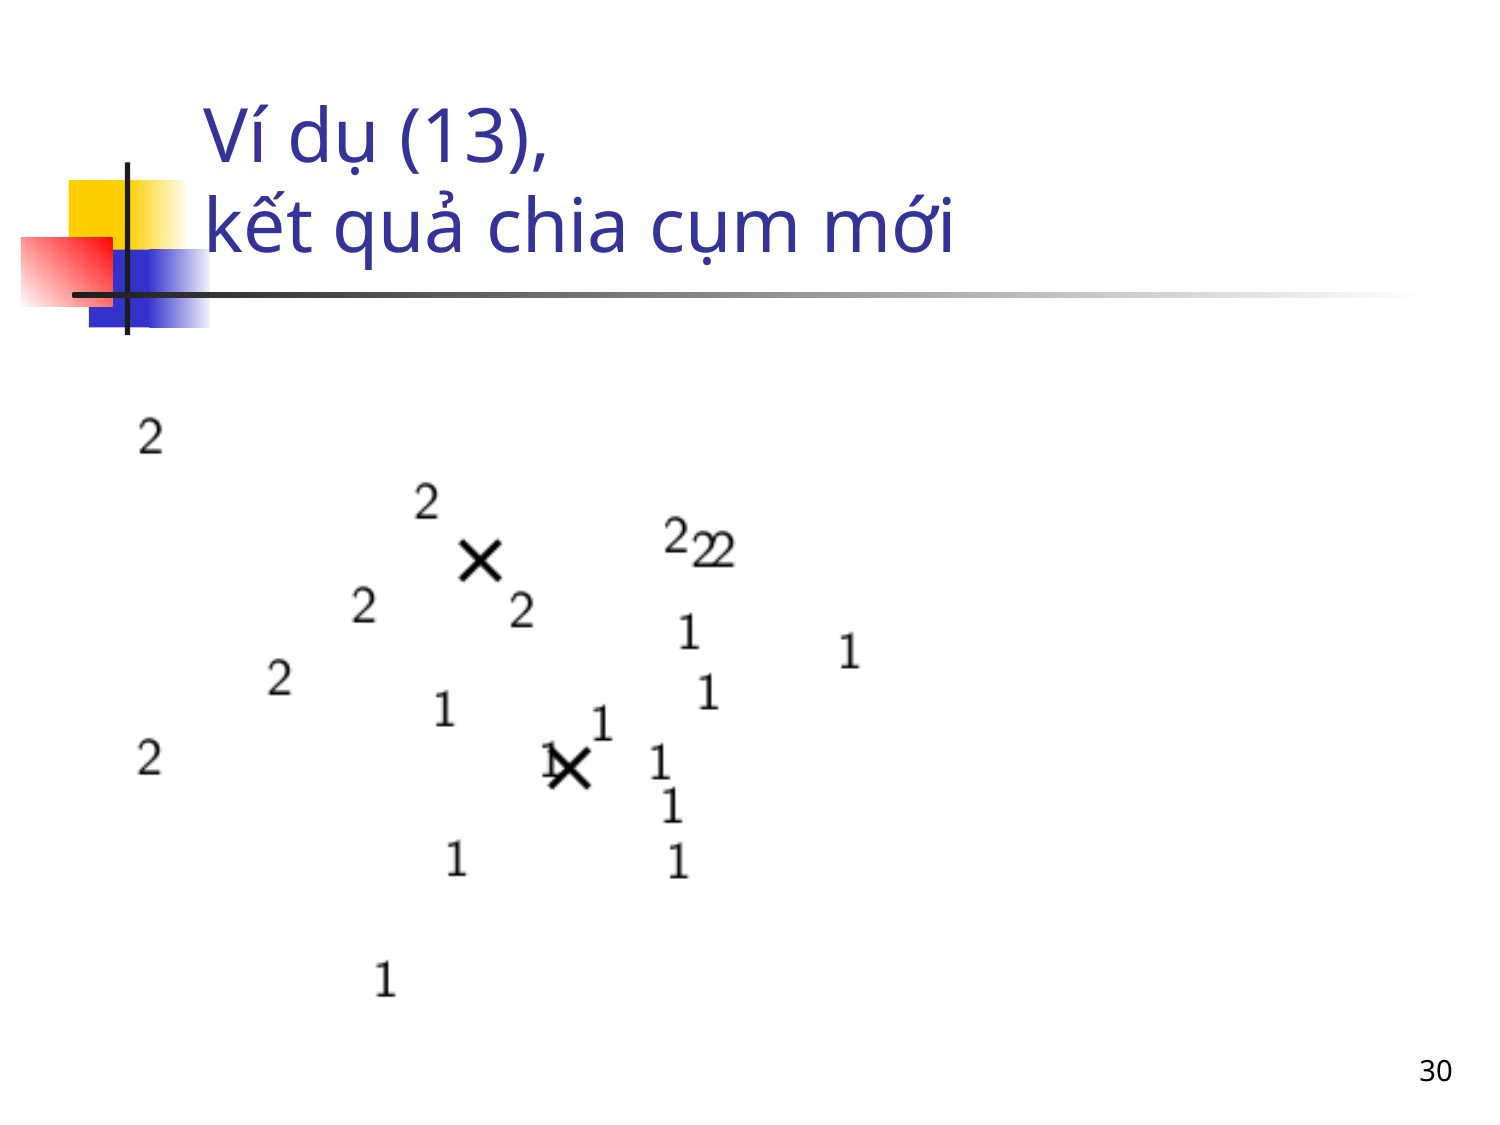

# Ví dụ (13), kết quả chia cụm mới